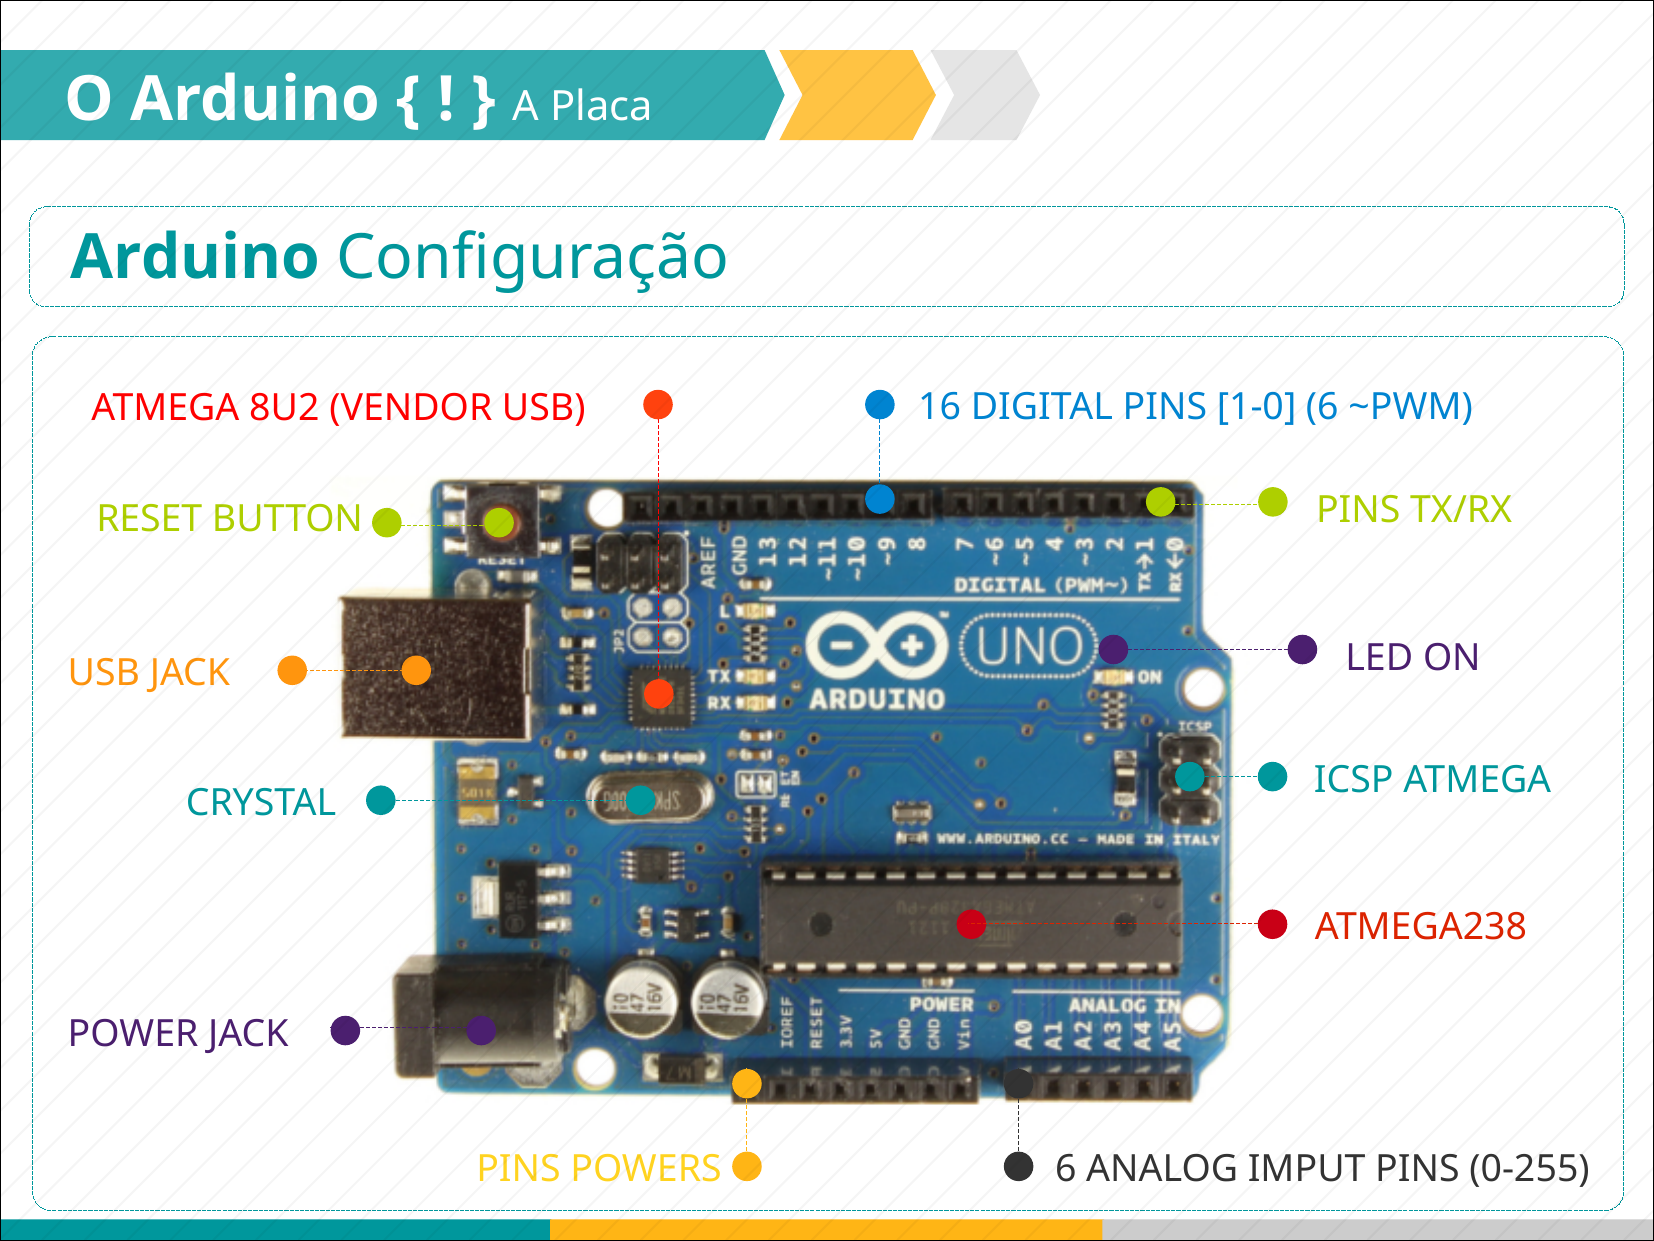

O Arduino { ! } A Placa
Arduino Configuração
16 DIGITAL PINS [1-0] (6 ~PWM)
ATMEGA 8U2 (VENDOR USB)
PINS TX/RX
RESET BUTTON
LED ON
USB JACK
ICSP ATMEGA
CRYSTAL
ATMEGA238
POWER JACK
PINS POWERS
6 ANALOG IMPUT PINS (0-255)